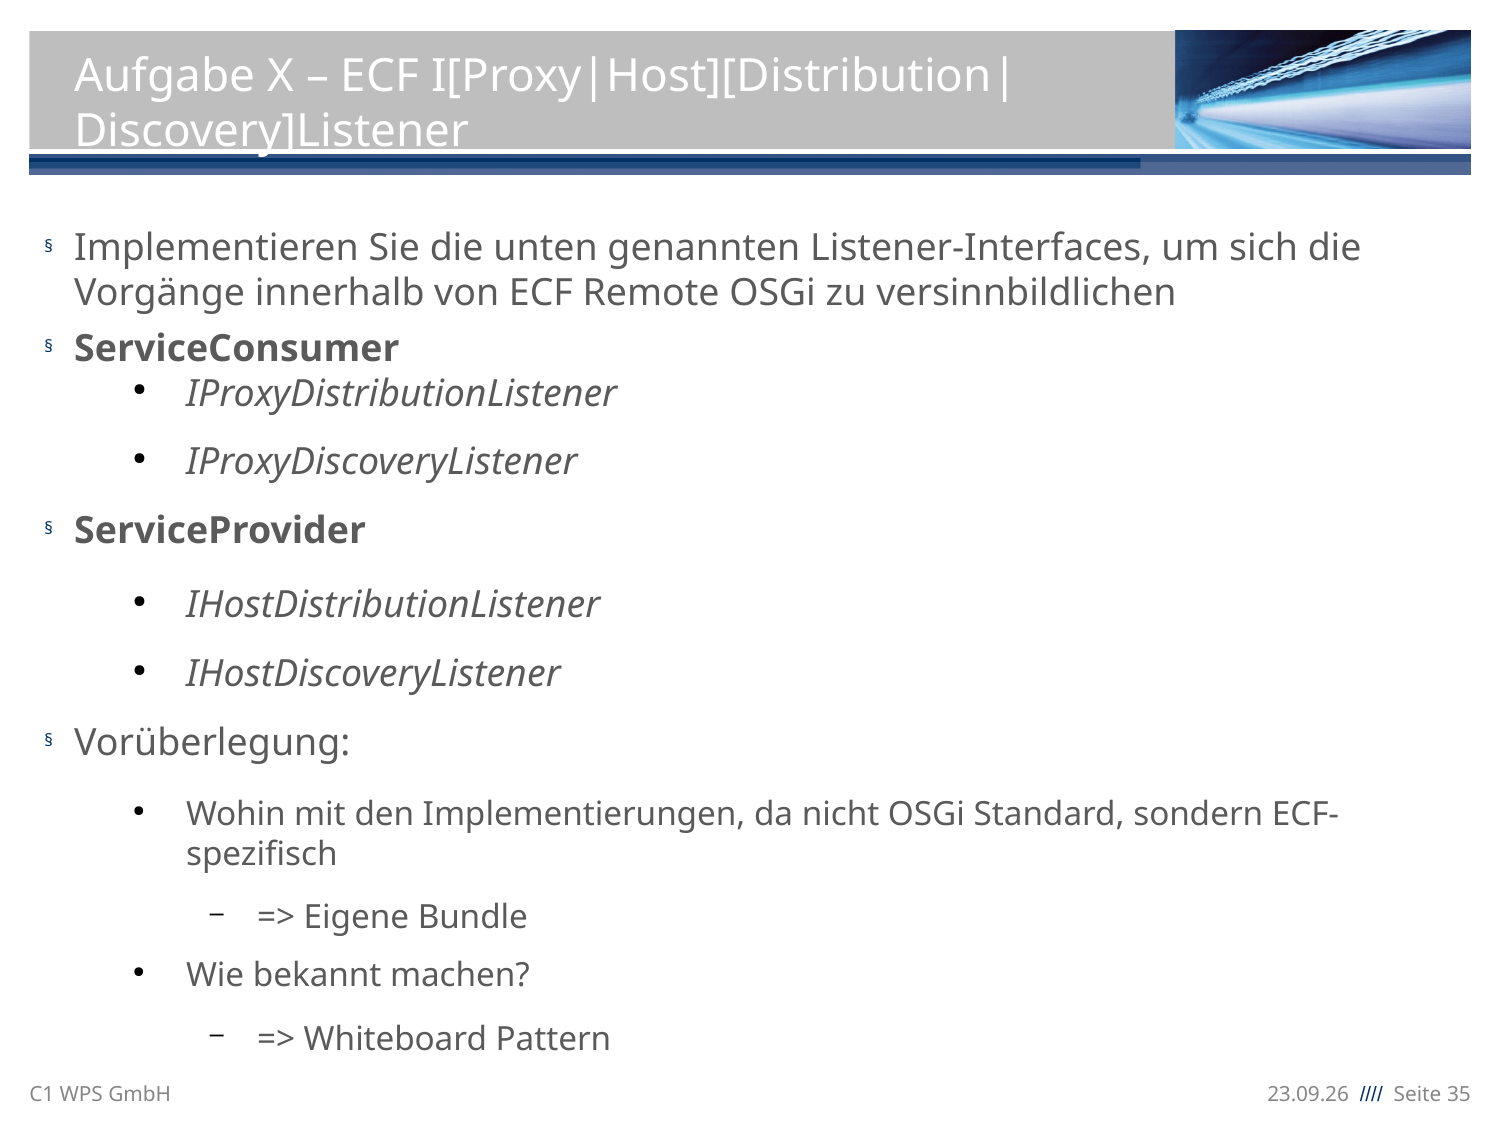

# Aufgabe X – ECF I[Proxy|Host][Distribution|Discovery]Listener
Implementieren Sie die unten genannten Listener-Interfaces, um sich die Vorgänge innerhalb von ECF Remote OSGi zu versinnbildlichen
ServiceConsumer
IProxyDistributionListener
IProxyDiscoveryListener
ServiceProvider
IHostDistributionListener
IHostDiscoveryListener
Vorüberlegung:
Wohin mit den Implementierungen, da nicht OSGi Standard, sondern ECF-spezifisch
=> Eigene Bundle
Wie bekannt machen?
=> Whiteboard Pattern